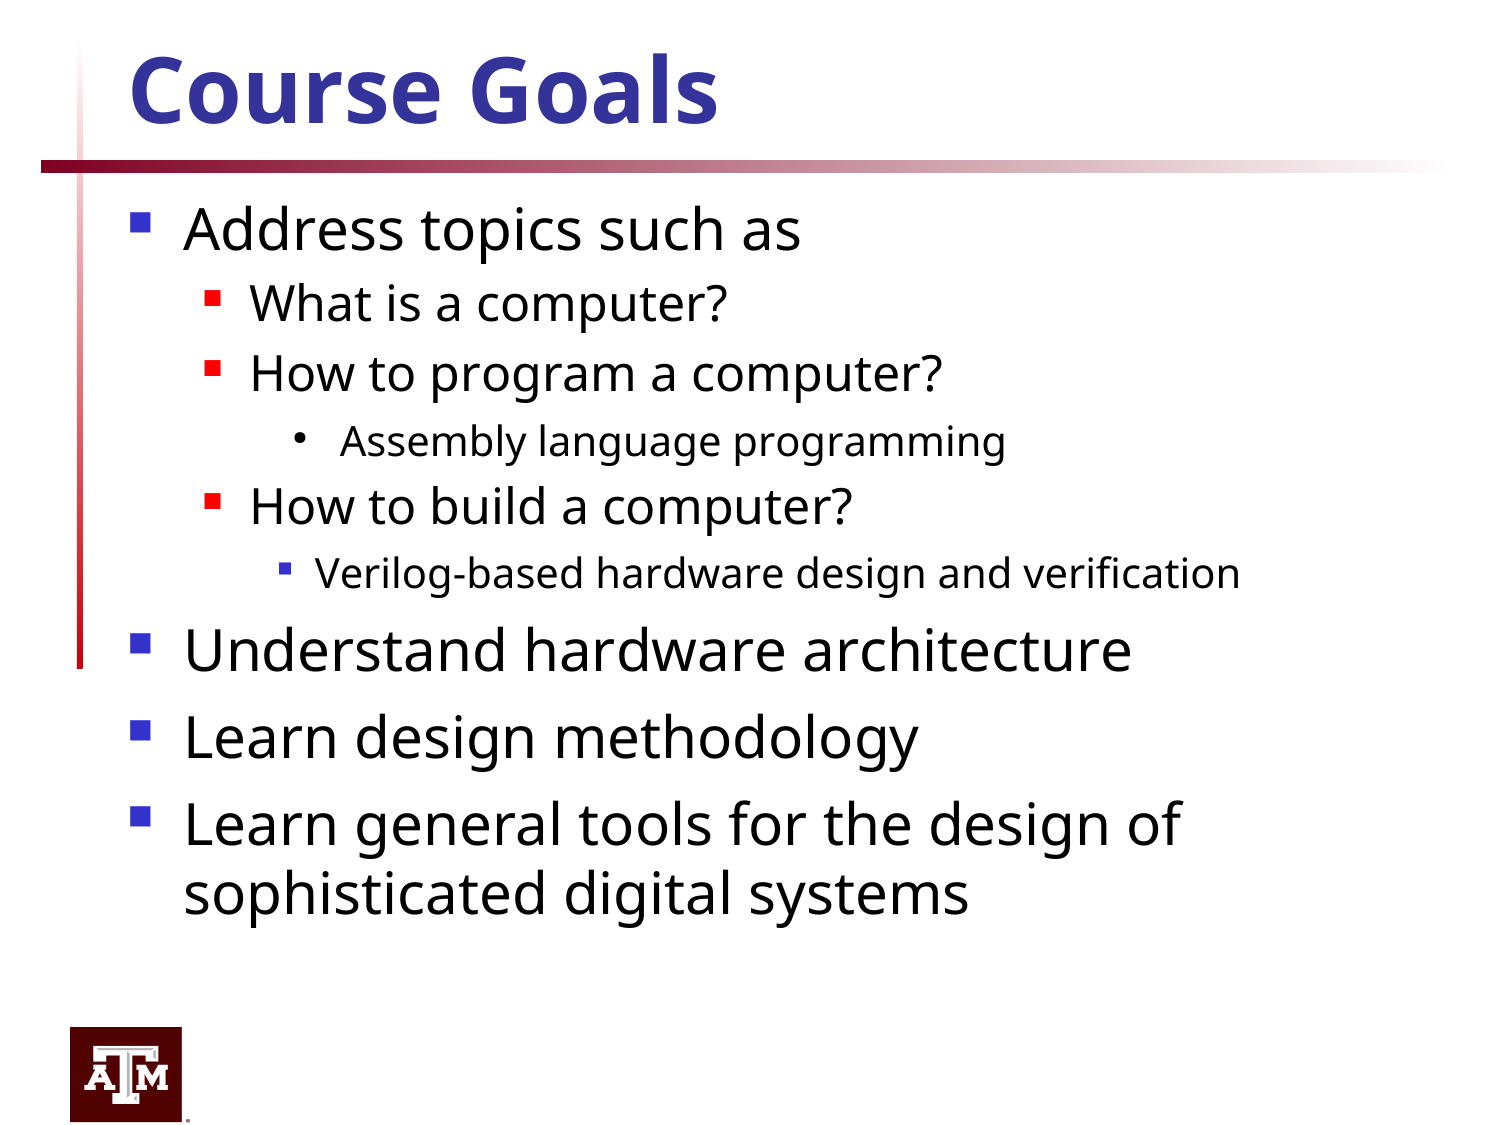

# Course Goals
Address topics such as
What is a computer?
How to program a computer?
Assembly language programming
How to build a computer?
Verilog-based hardware design and verification
Understand hardware architecture
Learn design methodology
Learn general tools for the design of sophisticated digital systems